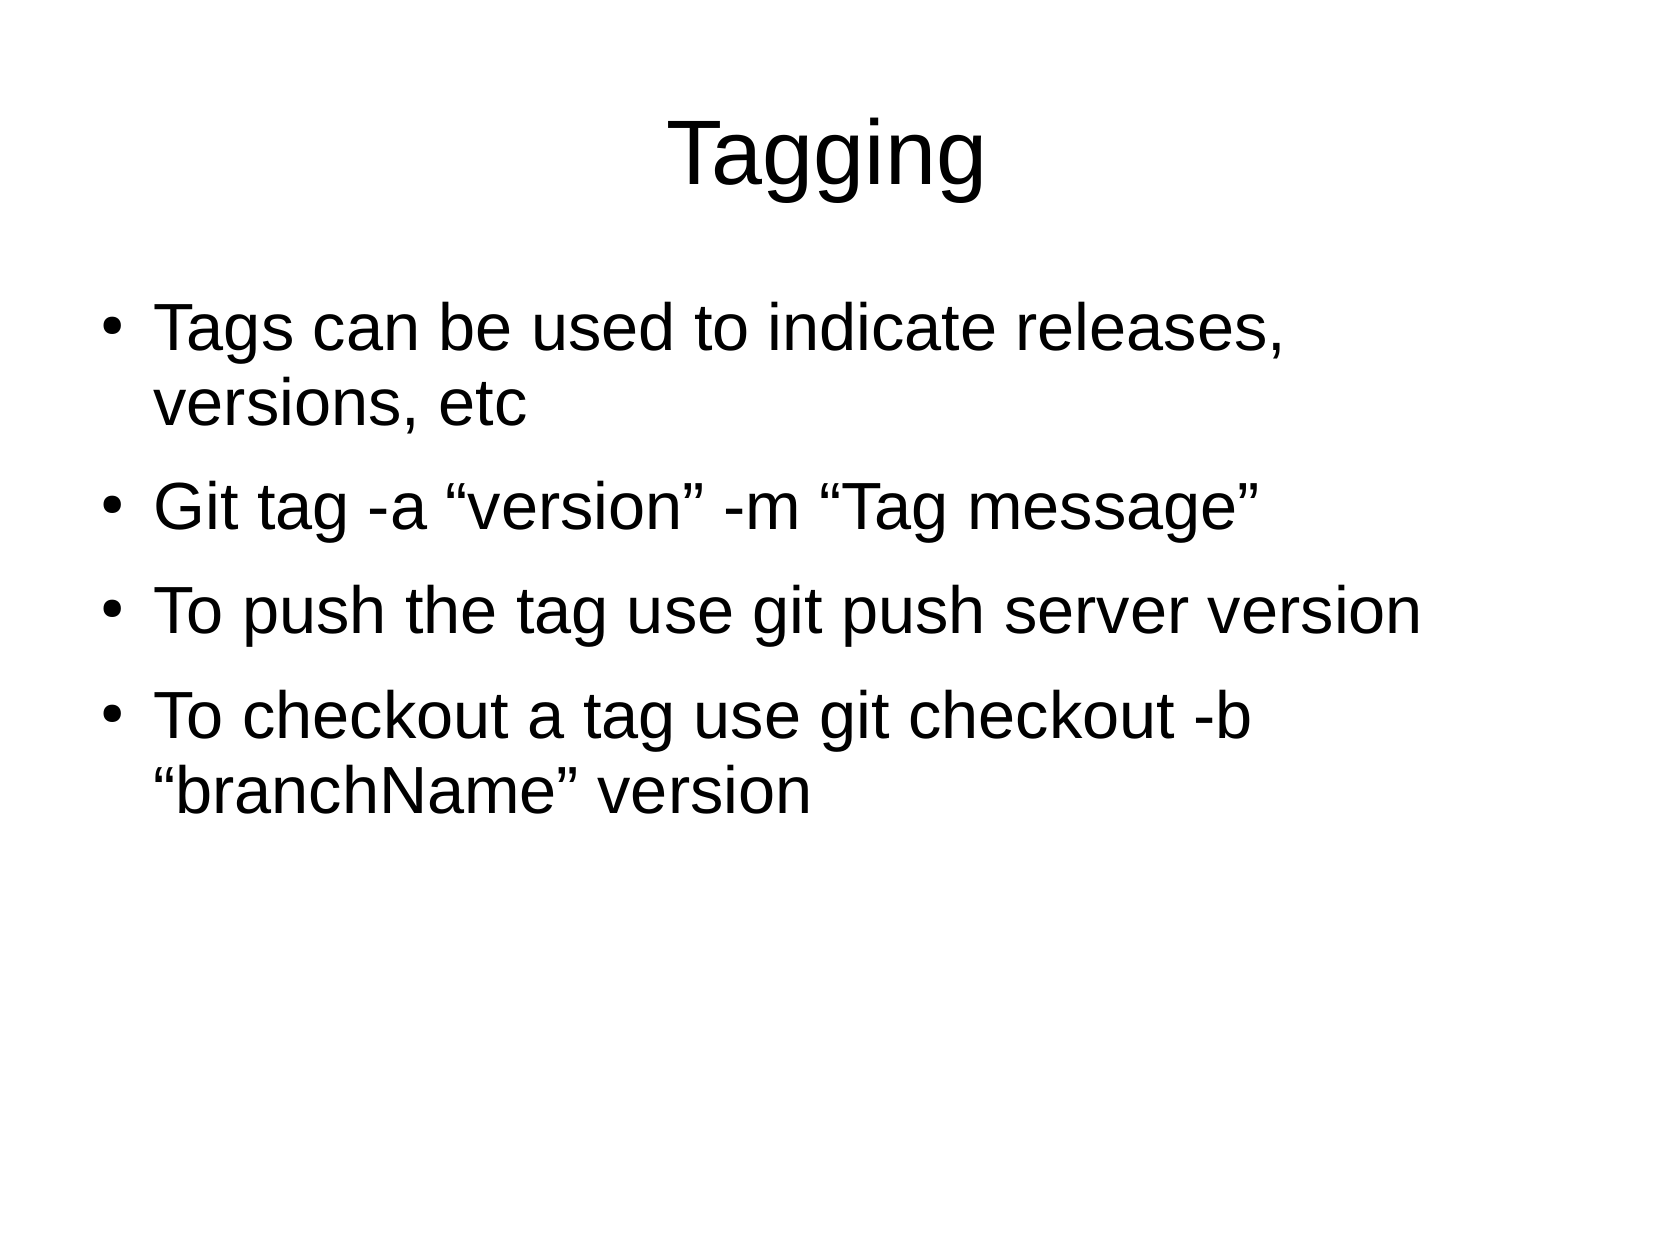

# Tagging
Tags can be used to indicate releases, versions, etc
Git tag -a “version” -m “Tag message”
To push the tag use git push server version
To checkout a tag use git checkout -b “branchName” version